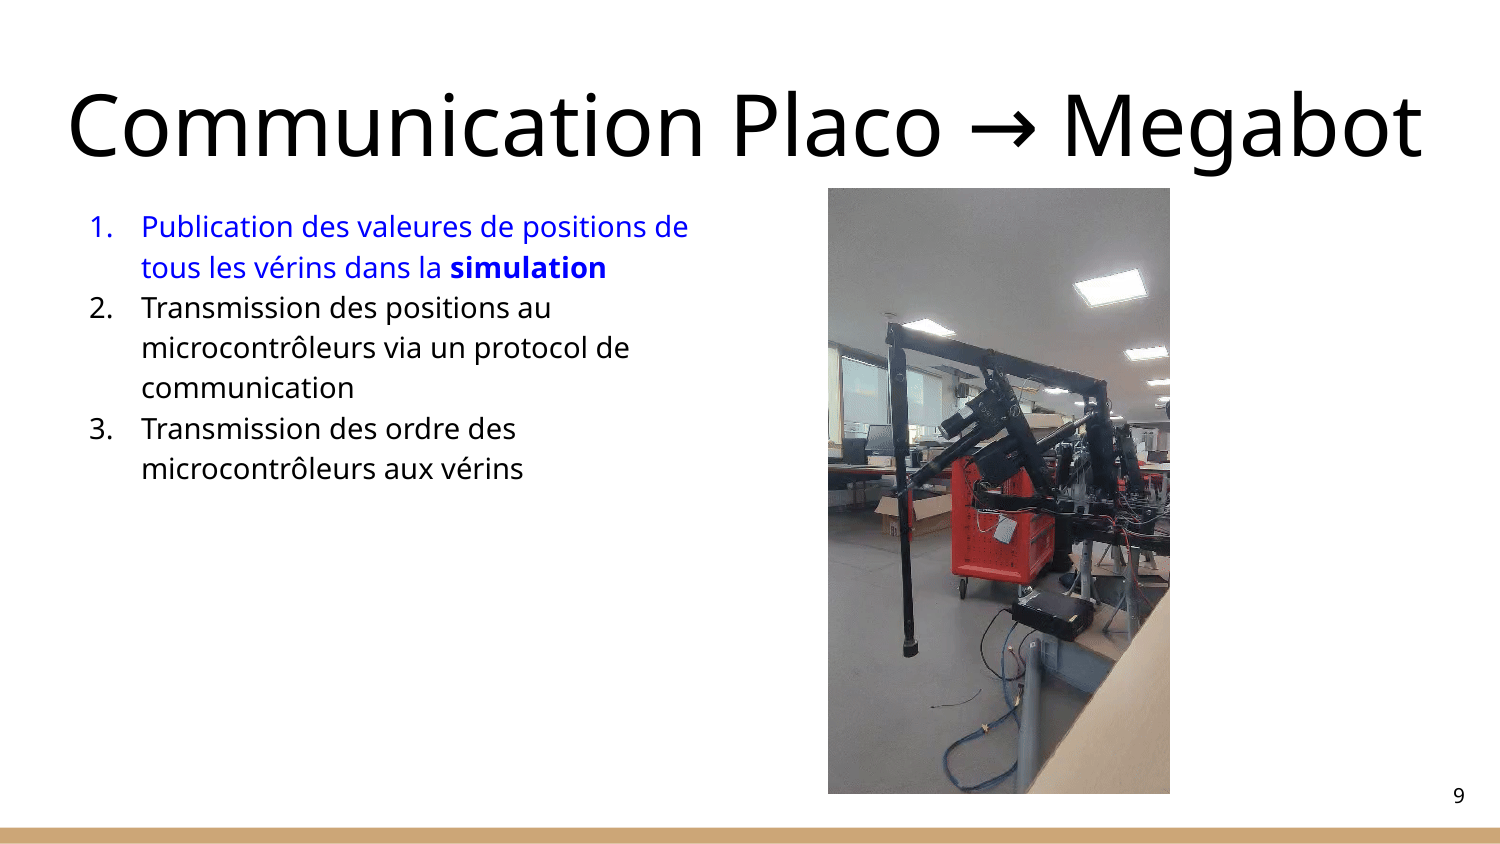

# Communication Placo → Megabot
Publication des valeures de positions de tous les vérins dans la simulation
Transmission des positions au microcontrôleurs via un protocol de communication
Transmission des ordre des microcontrôleurs aux vérins